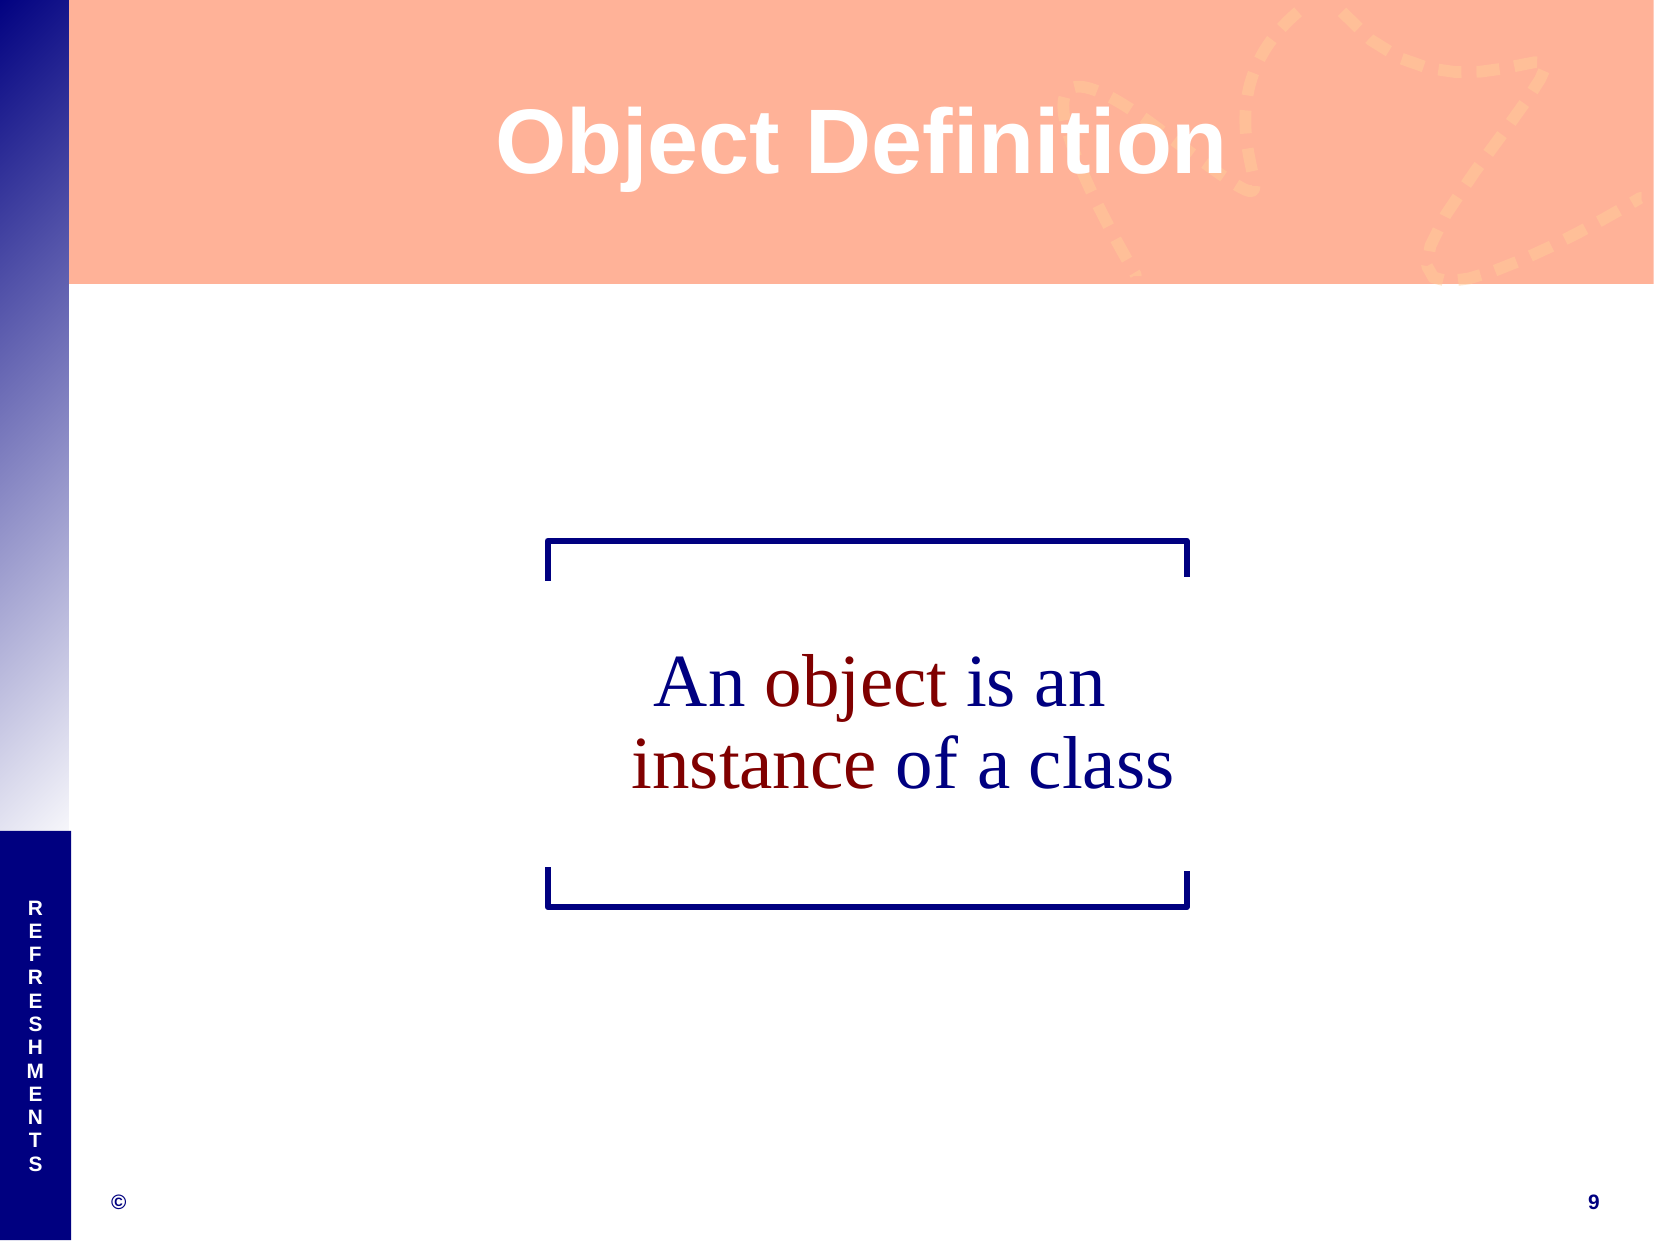

# Object Definition
An object is an instance of a class
R
E
F
R
E
S
H
M
E
N
T
S